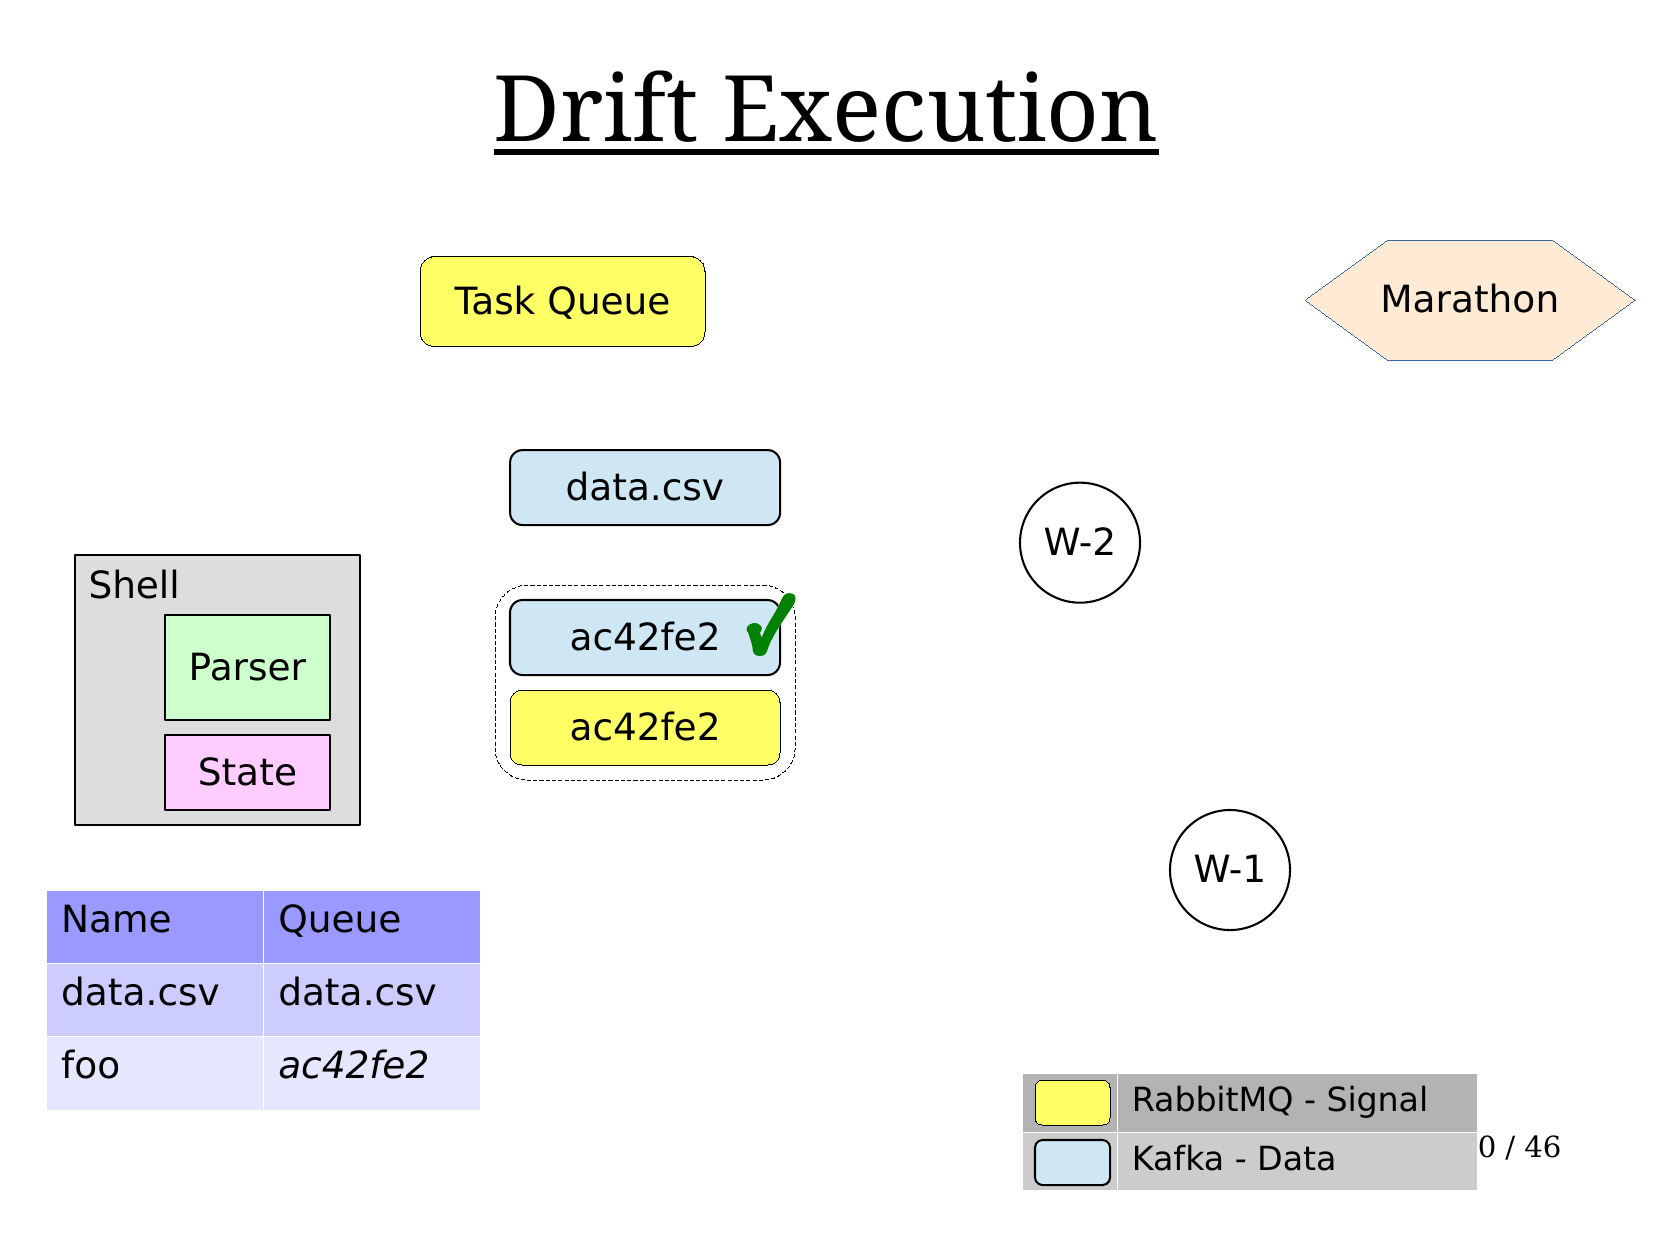

# Drift Execution
Marathon
Task Queue
data.csv
W-2
Shell
ac42fe2
Parser
ac42fe2
State
W-1
| Name | Queue |
| --- | --- |
| data.csv | data.csv |
| foo | ac42fe2 |
| | RabbitMQ - Signal |
| --- | --- |
| | Kafka - Data |
40